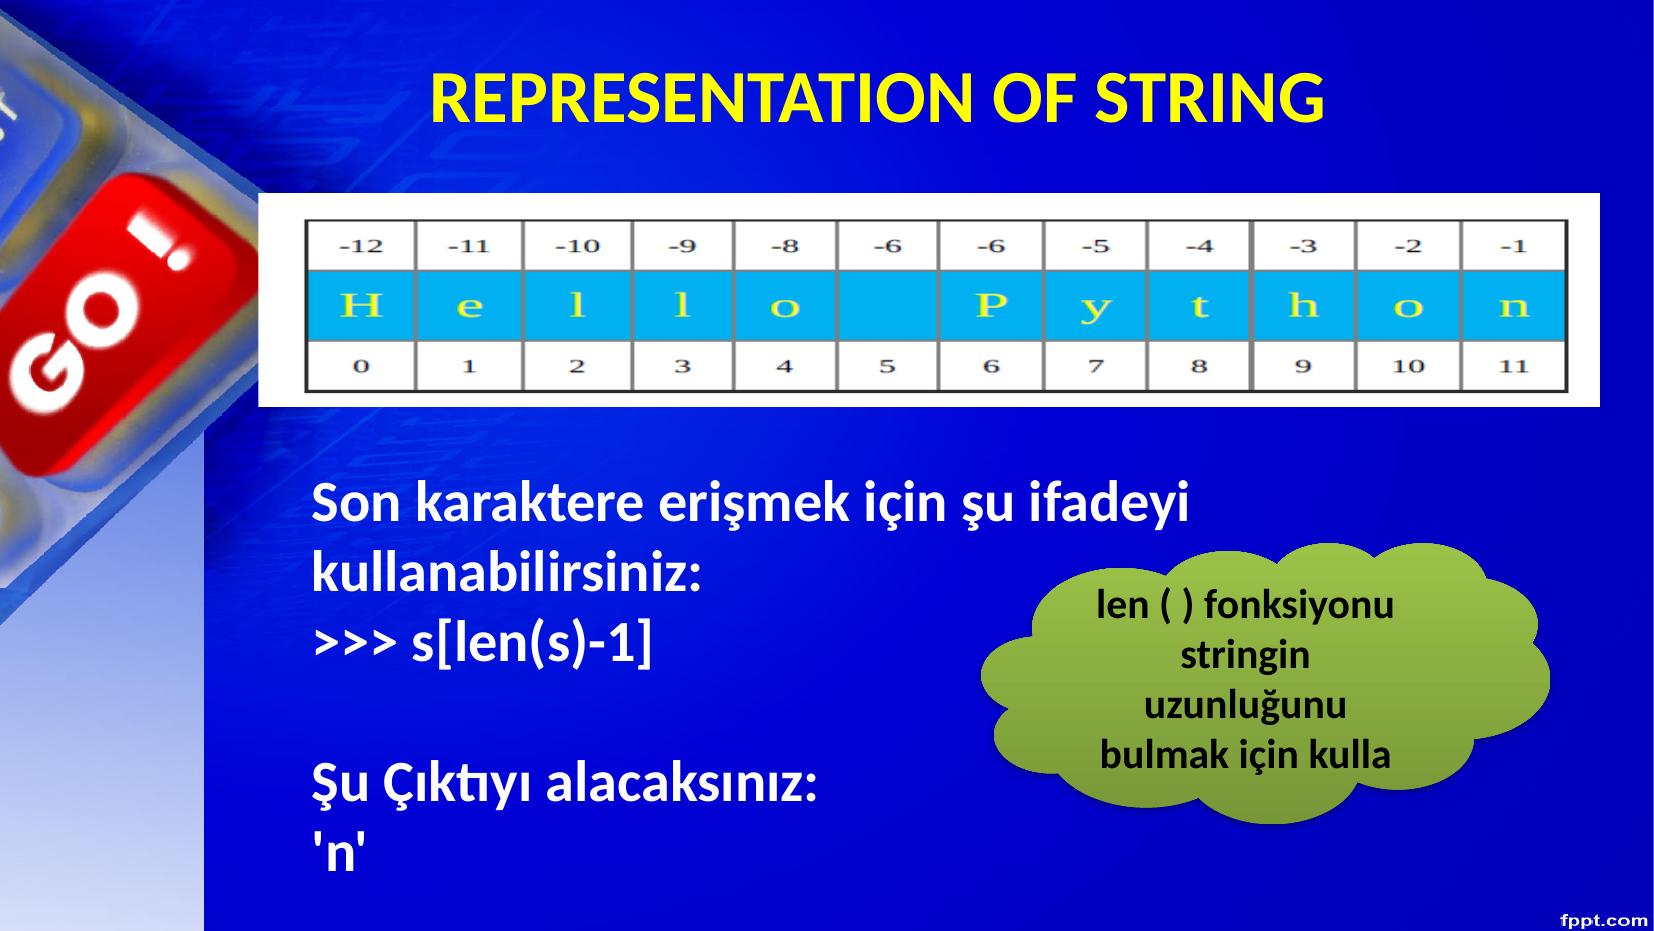

# REPRESENTATION OF STRING
Son karaktere erişmek için şu ifadeyi kullanabilirsiniz:
>>> s[len(s)-1]
Şu Çıktıyı alacaksınız:
'n'
len ( ) fonksiyonu stringin uzunluğunu bulmak için kulla